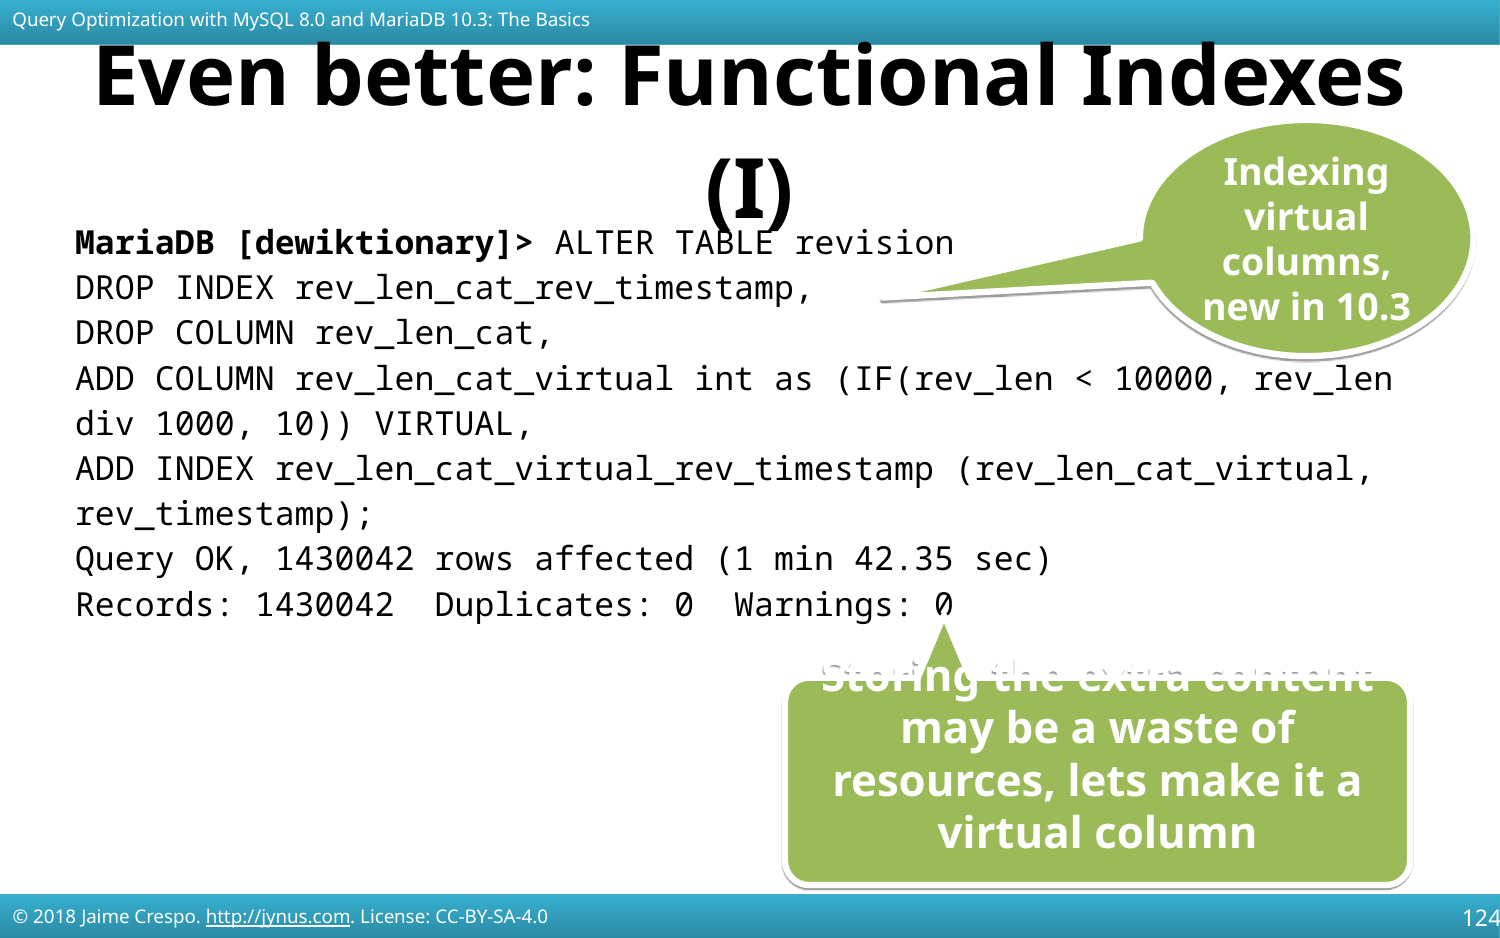

# Even better: Functional Indexes (I)
Indexing virtual columns, new in 10.3
MariaDB [dewiktionary]> ALTER TABLE revision
DROP INDEX rev_len_cat_rev_timestamp,
DROP COLUMN rev_len_cat,
ADD COLUMN rev_len_cat_virtual int as (IF(rev_len < 10000, rev_len div 1000, 10)) VIRTUAL,
ADD INDEX rev_len_cat_virtual_rev_timestamp (rev_len_cat_virtual, rev_timestamp);
Query OK, 1430042 rows affected (1 min 42.35 sec)
Records: 1430042 Duplicates: 0 Warnings: 0
Storing the extra content may be a waste of resources, lets make it a virtual column